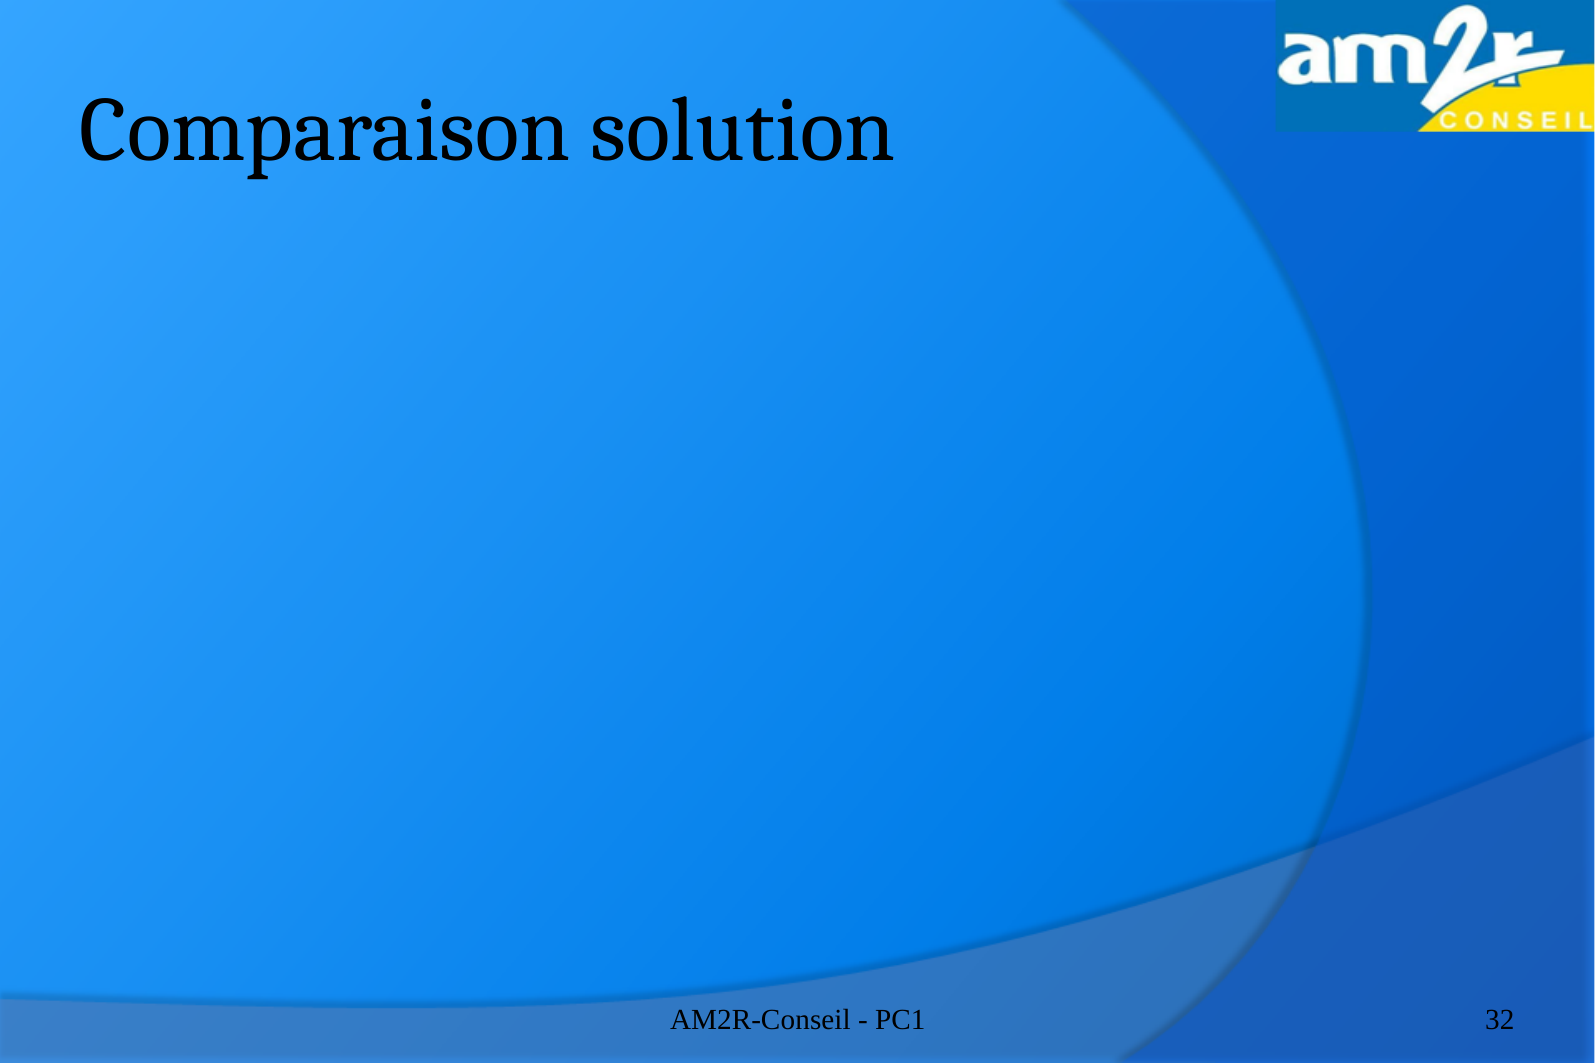

# Comparaison solution
AM2R-Conseil - PC1
32